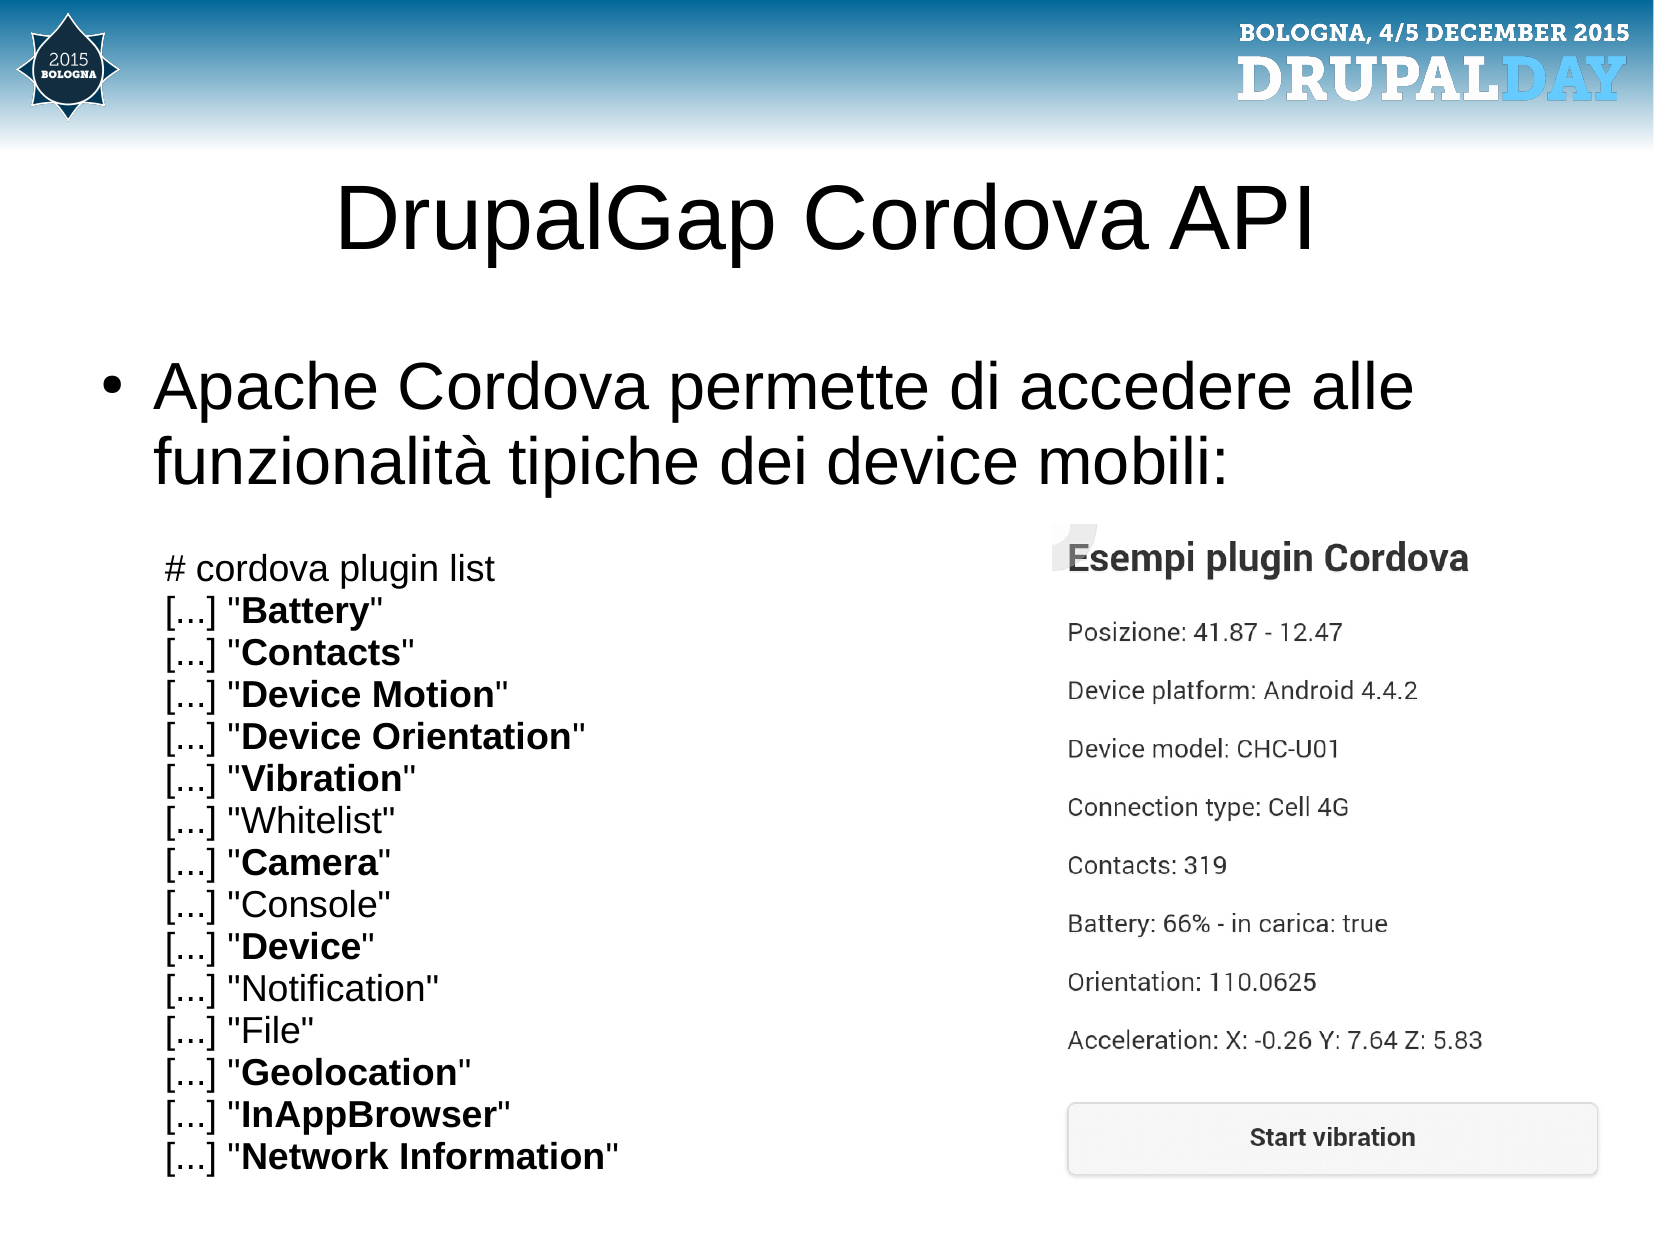

# DrupalGap Cordova API
Apache Cordova permette di accedere alle funzionalità tipiche dei device mobili:
# cordova plugin list
[...] "Battery"
[...] "Contacts"
[...] "Device Motion"
[...] "Device Orientation"
[...] "Vibration"
[...] "Whitelist"
[...] "Camera"
[...] "Console"
[...] "Device"
[...] "Notification"
[...] "File"
[...] "Geolocation"
[...] "InAppBrowser"
[...] "Network Information"